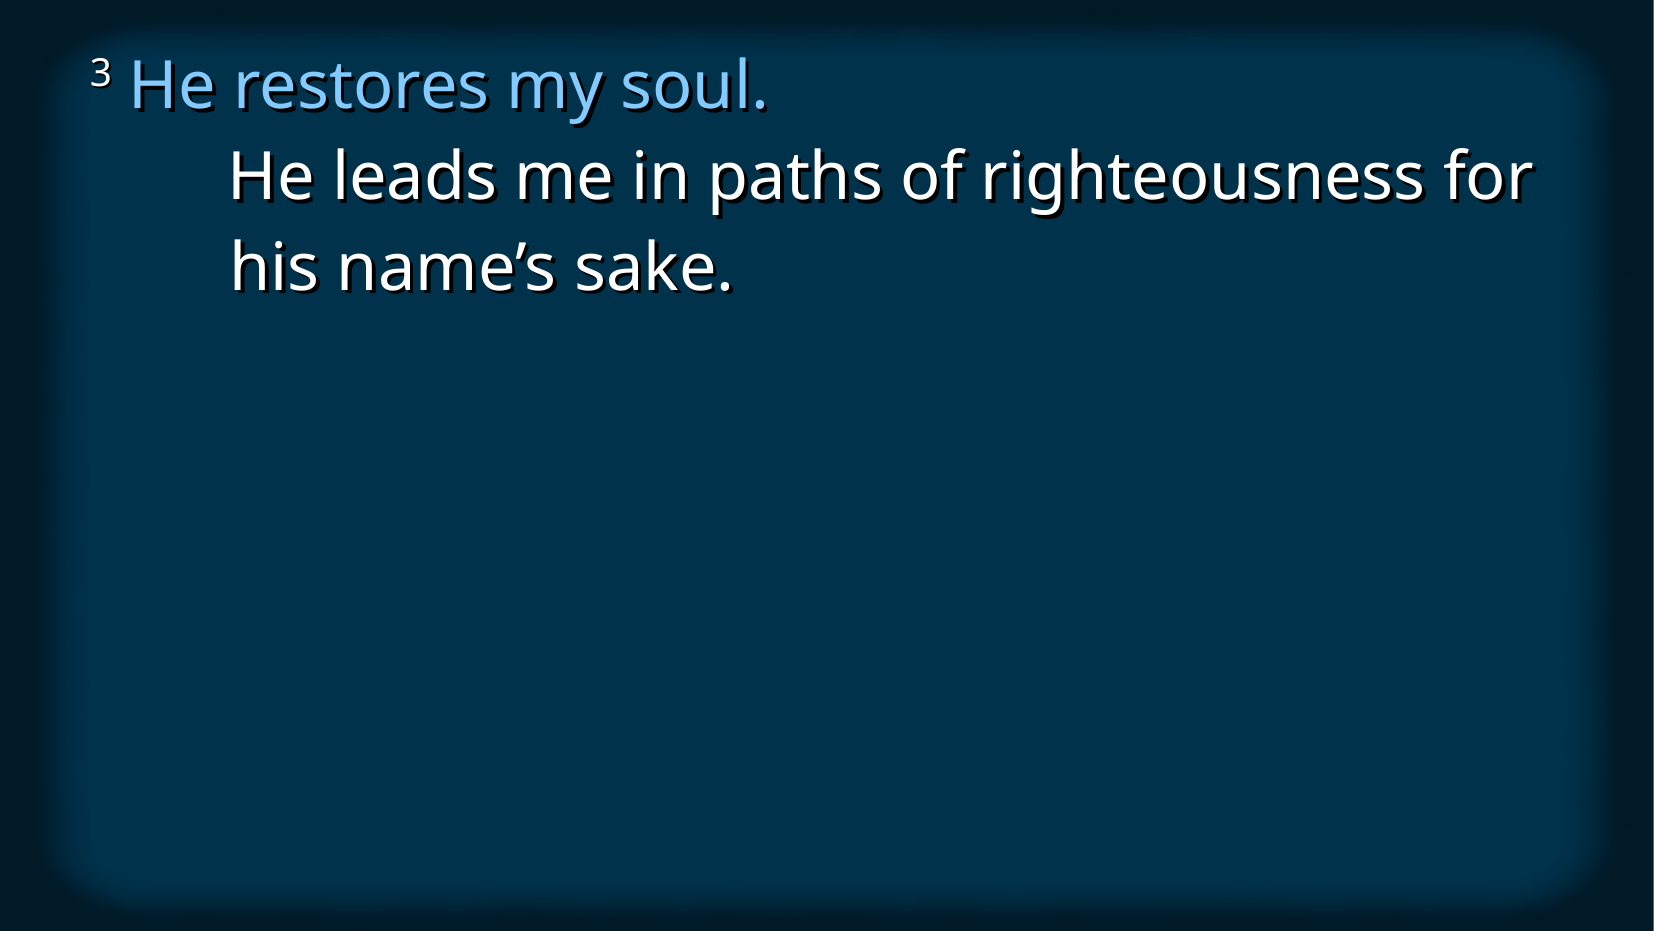

3 He restores my soul.
 He leads me in paths of righteousness for
 his name’s sake.